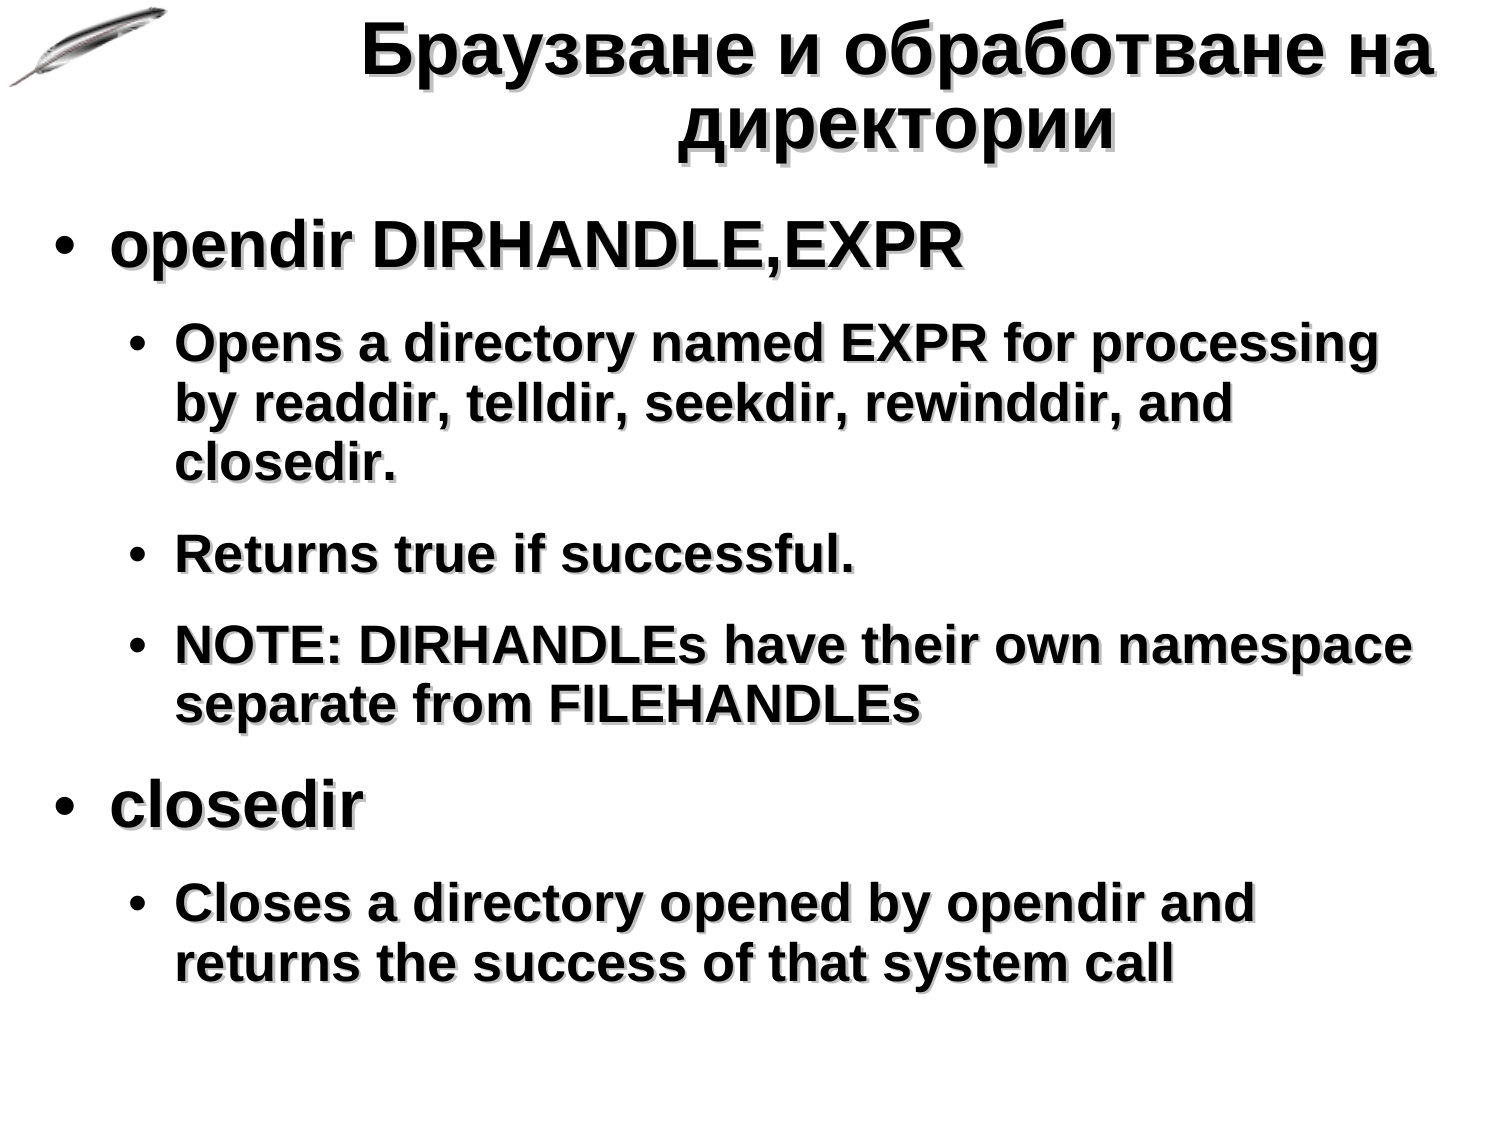

# Браузване и обработване на директории
opendir DIRHANDLE,EXPR
Opens a directory named EXPR for processing by readdir, telldir, seekdir, rewinddir, and closedir.
Returns true if successful.
NOTE: DIRHANDLEs have their own namespace separate from FILEHANDLEs
closedir
Closes a directory opened by opendir and returns the success of that system call